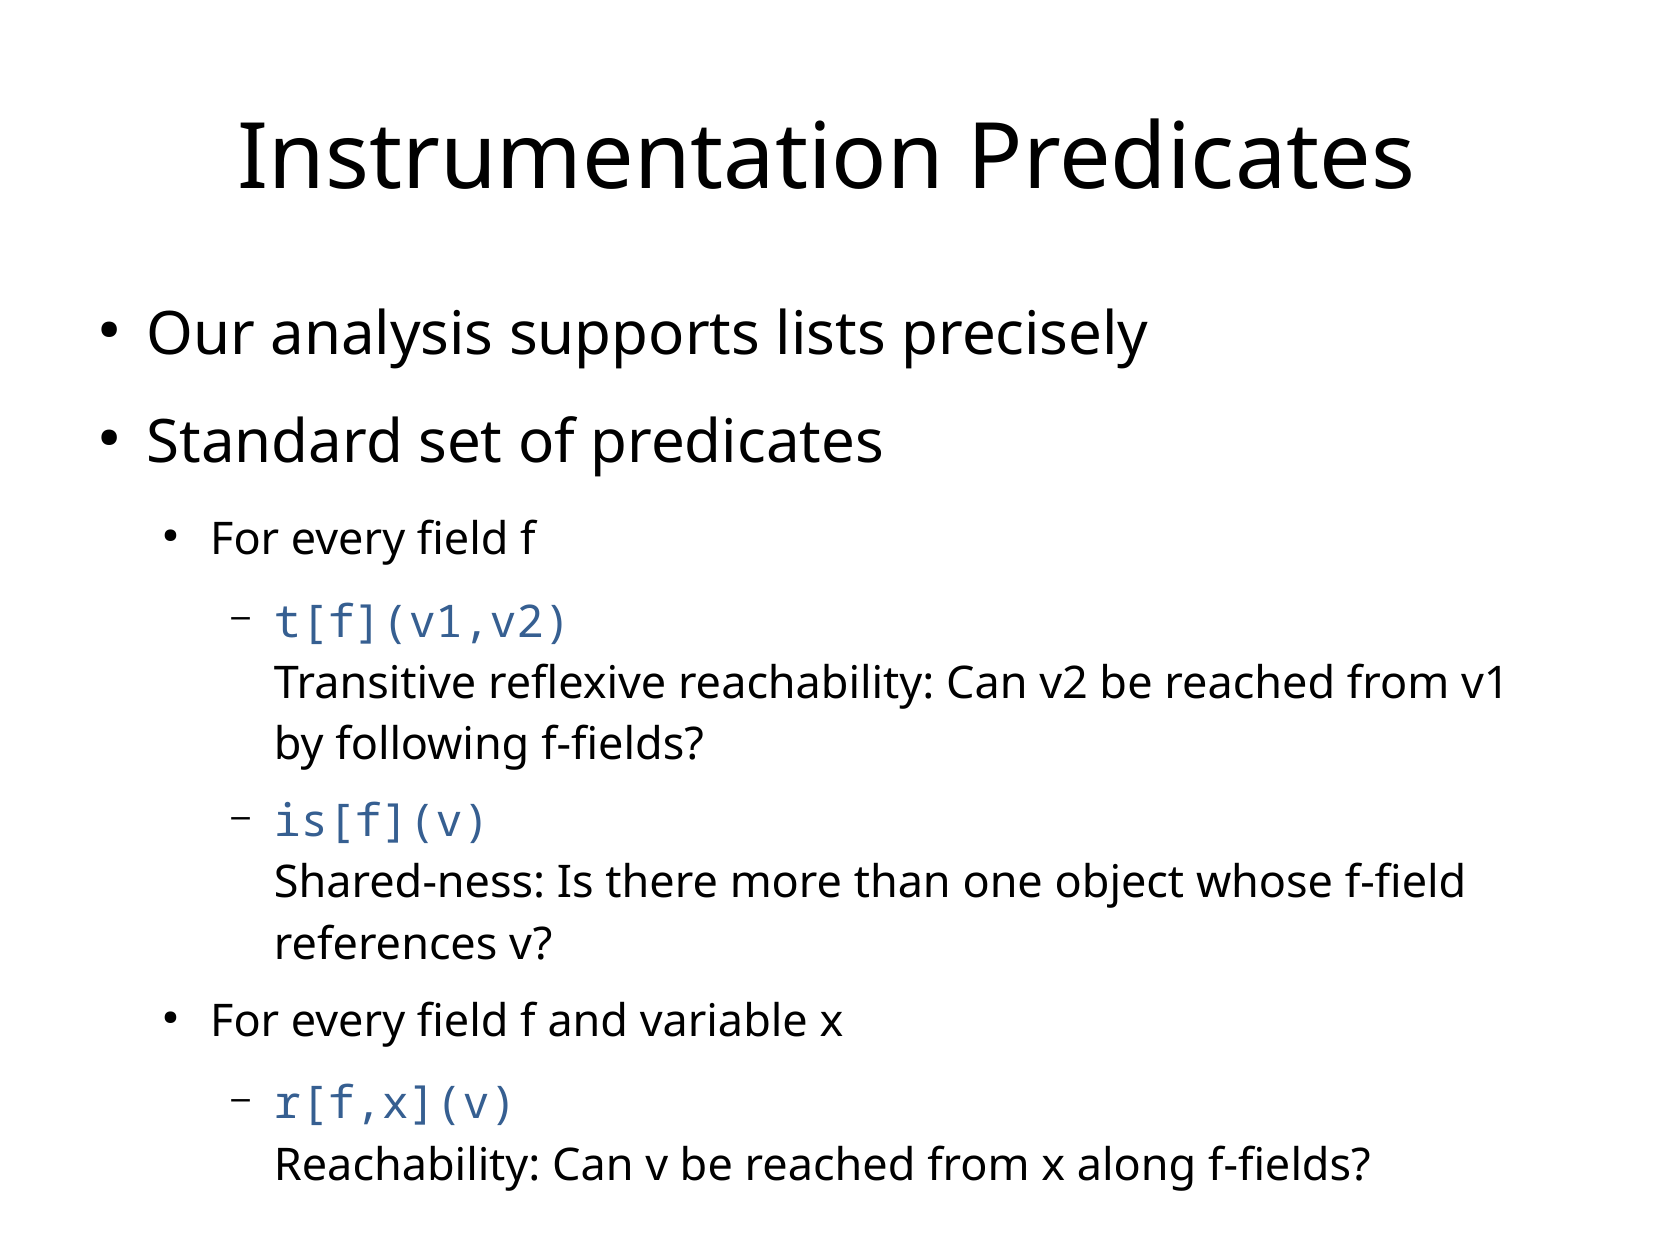

# Instrumentation Predicates
Our analysis supports lists precisely
Standard set of predicates
For every field f
t[f](v1,v2)
Transitive reflexive reachability: Can v2 be reached from v1 by following f-fields?
is[f](v)
Shared-ness: Is there more than one object whose f-field references v?
For every field f and variable x
r[f,x](v)
Reachability: Can v be reached from x along f-fields?